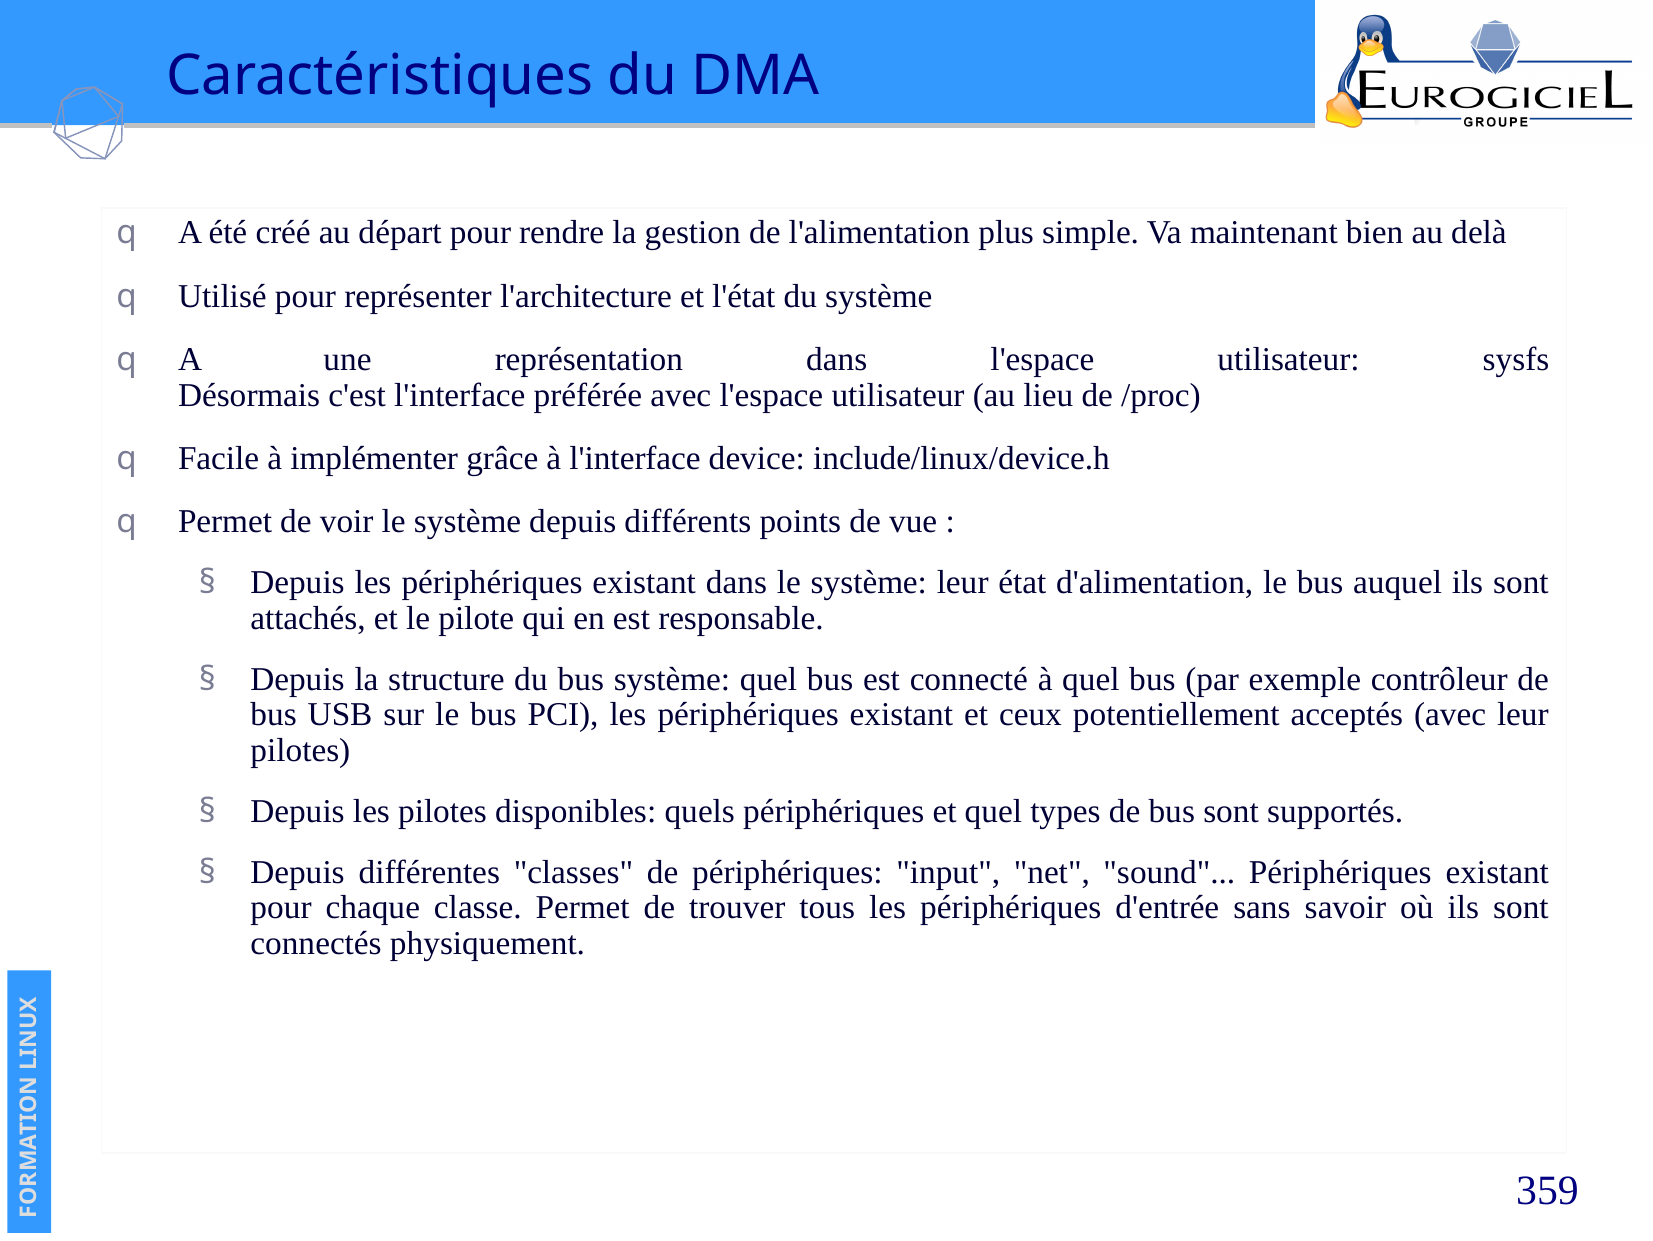

# Caractéristiques du DMA‏
A été créé au départ pour rendre la gestion de l'alimentation plus simple. Va maintenant bien au delà
Utilisé pour représenter l'architecture et l'état du système
A une représentation dans l'espace utilisateur: sysfs
Désormais c'est l'interface préférée avec l'espace utilisateur (au lieu de /proc)
Facile à implémenter grâce à l'interface device: include/linux/device.h
Permet de voir le système depuis différents points de vue :
Depuis les périphériques existant dans le système: leur état d'alimentation, le bus auquel ils sont attachés, et le pilote qui en est responsable.
Depuis la structure du bus système: quel bus est connecté à quel bus (par exemple contrôleur de bus USB sur le bus PCI), les périphériques existant et ceux potentiellement acceptés (avec leur pilotes)‏
Depuis les pilotes disponibles: quels périphériques et quel types de bus sont supportés.
Depuis différentes "classes" de périphériques: "input", "net", "sound"... Périphériques existant pour chaque classe. Permet de trouver tous les périphériques d'entrée sans savoir où ils sont connectés physiquement.